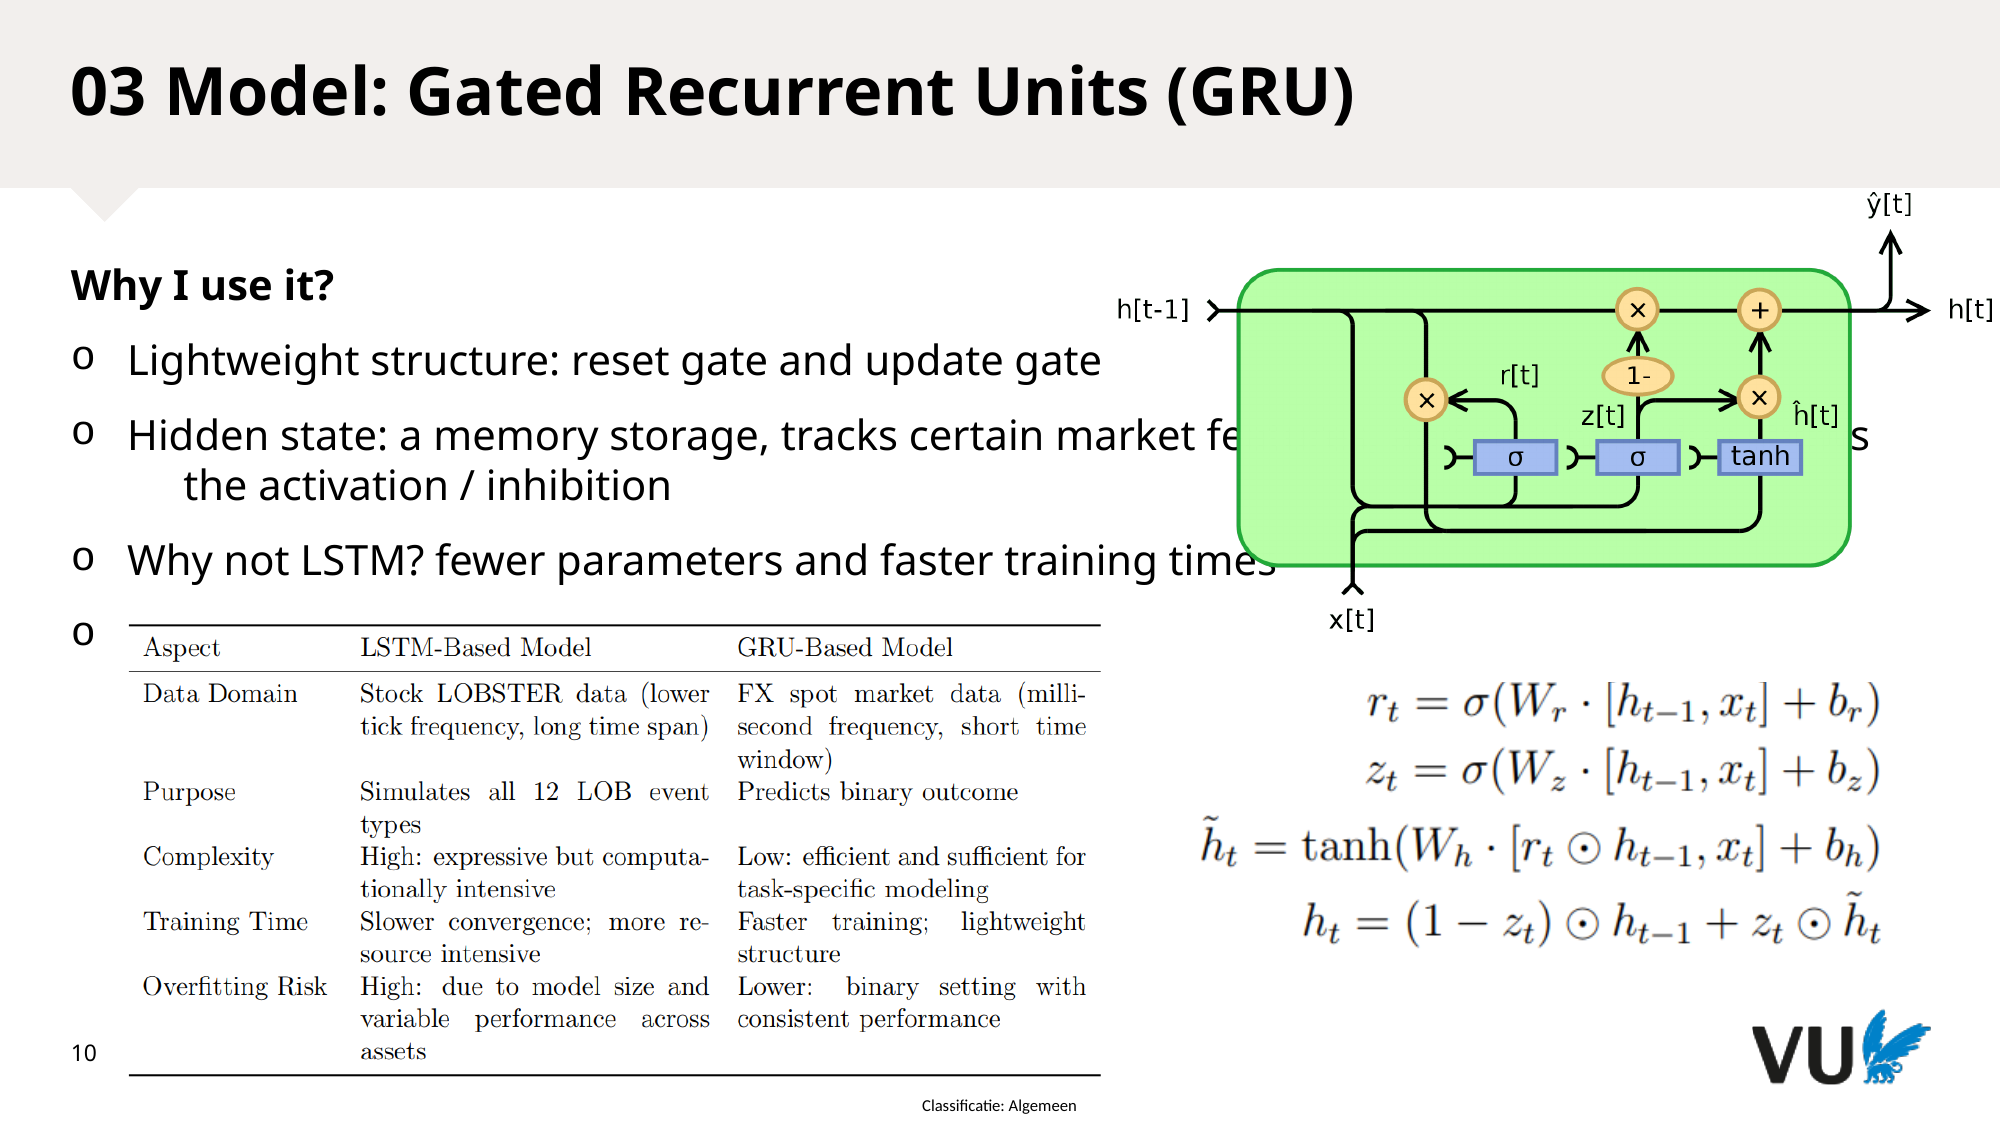

03 Model: Gated Recurrent Units (GRU)
# Why I use it?
Lightweight structure: reset gate and update gate
Hidden state: a memory storage, tracks certain market features, and relative value shows the activation / inhibition
Why not LSTM? fewer parameters and faster training times
Purpose: embed the market conditions